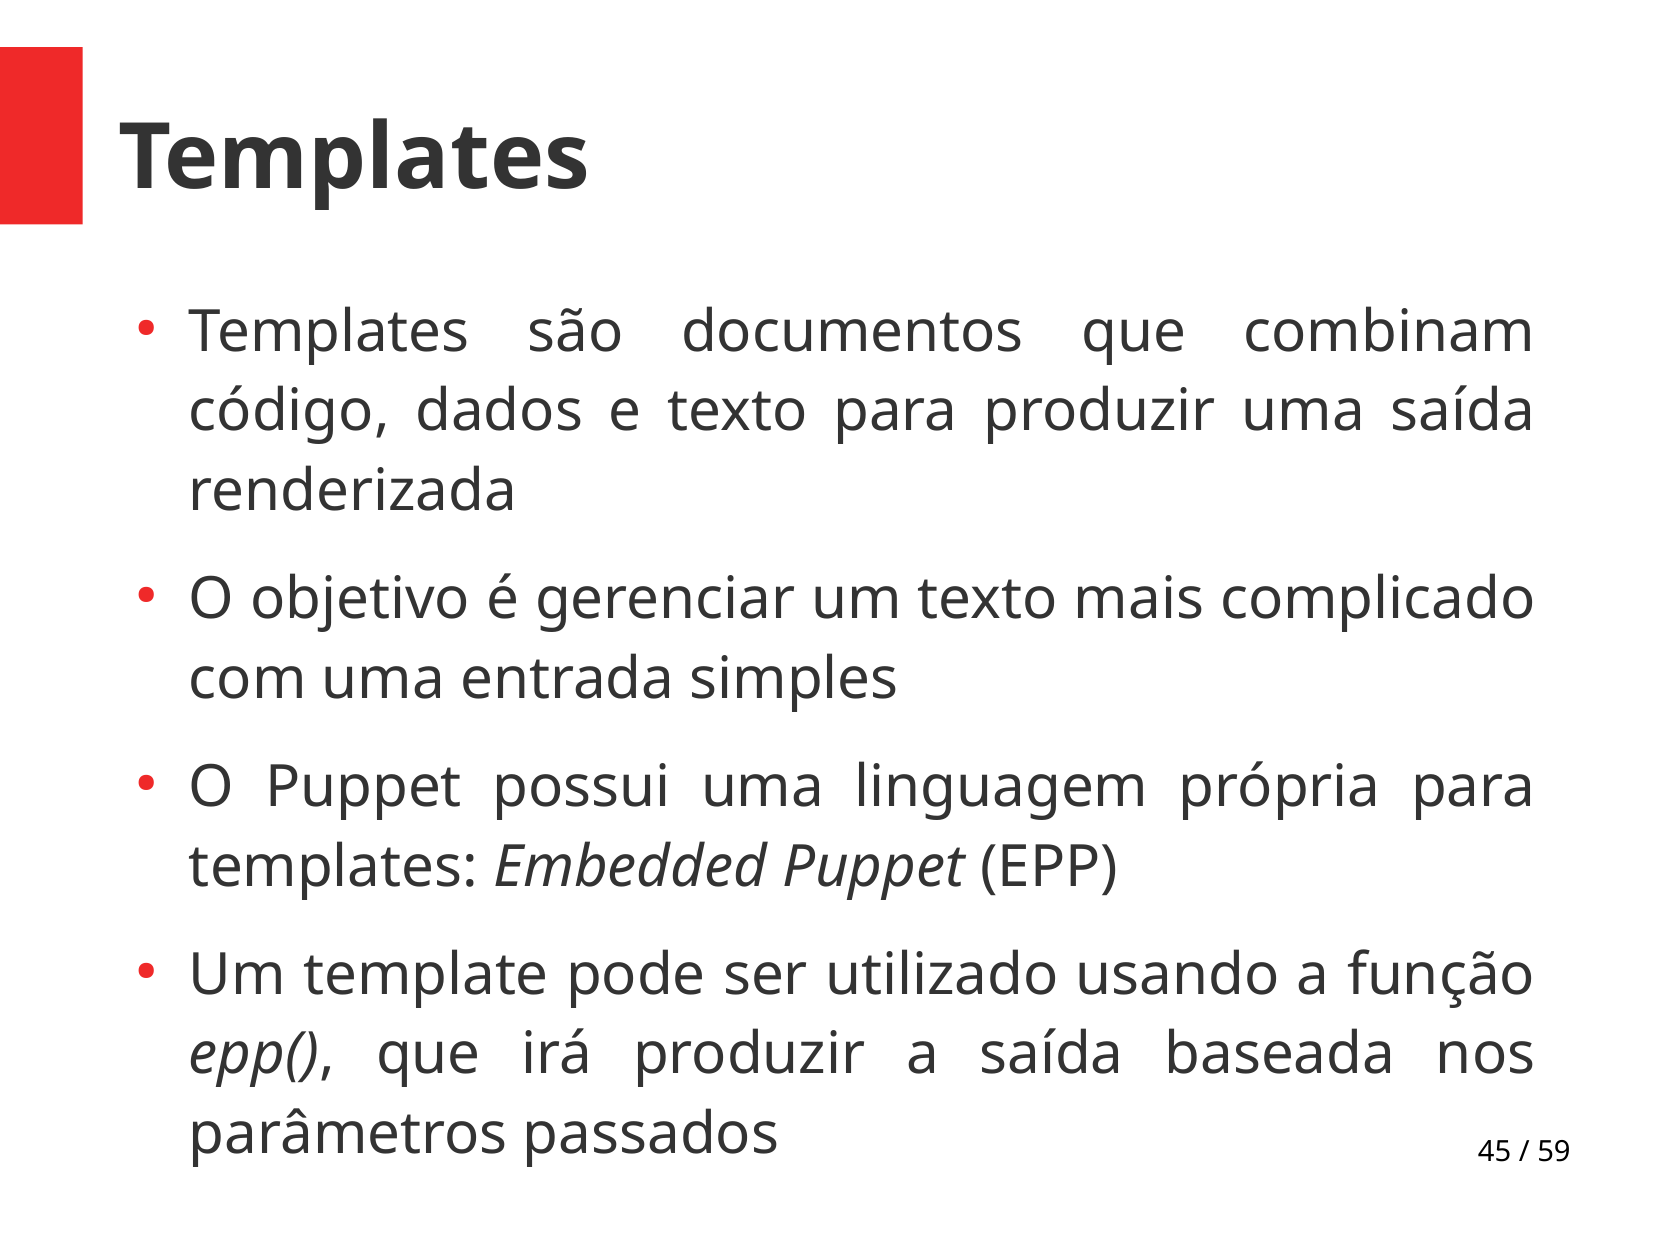

# Templates
Templates são documentos que combinam código, dados e texto para produzir uma saída renderizada
O objetivo é gerenciar um texto mais complicado com uma entrada simples
O Puppet possui uma linguagem própria para templates: Embedded Puppet (EPP)
Um template pode ser utilizado usando a função epp(), que irá produzir a saída baseada nos parâmetros passados
45